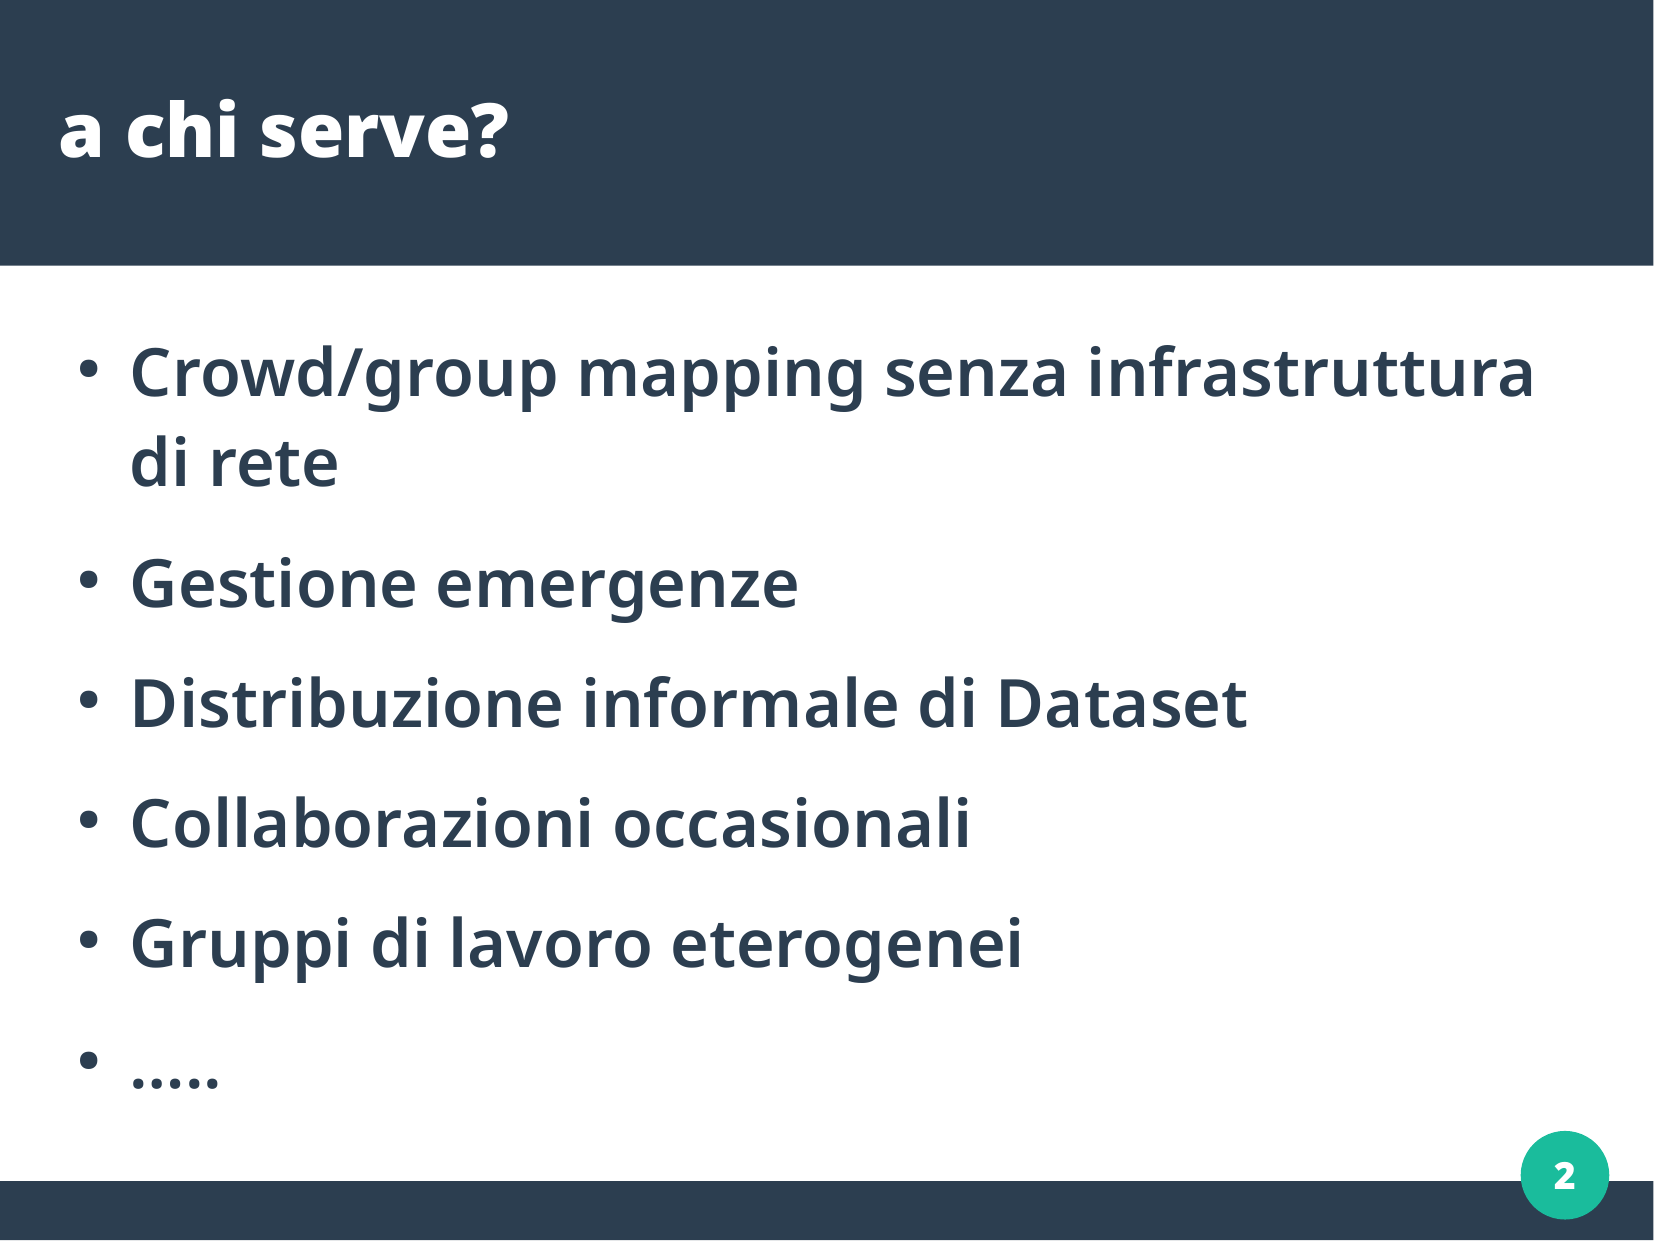

# a chi serve?
Crowd/group mapping senza infrastruttura di rete
Gestione emergenze
Distribuzione informale di Dataset
Collaborazioni occasionali
Gruppi di lavoro eterogenei
…..